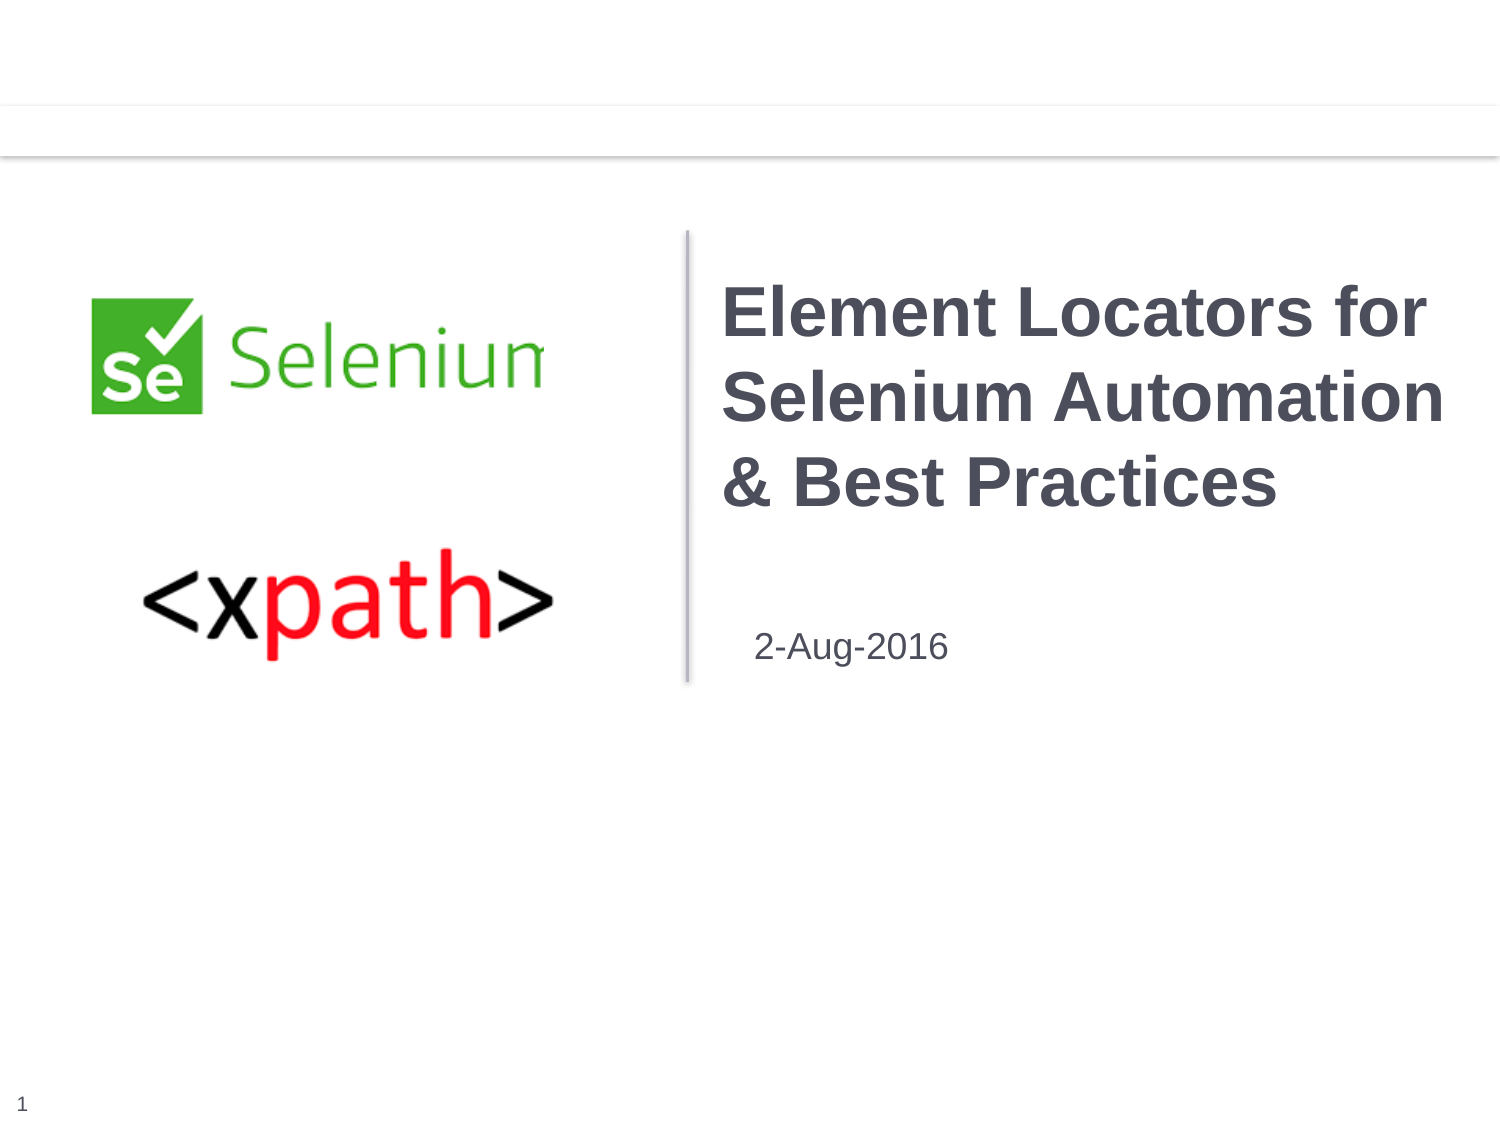

# Element Locators for Selenium Automation & Best Practices
2-Aug-2016